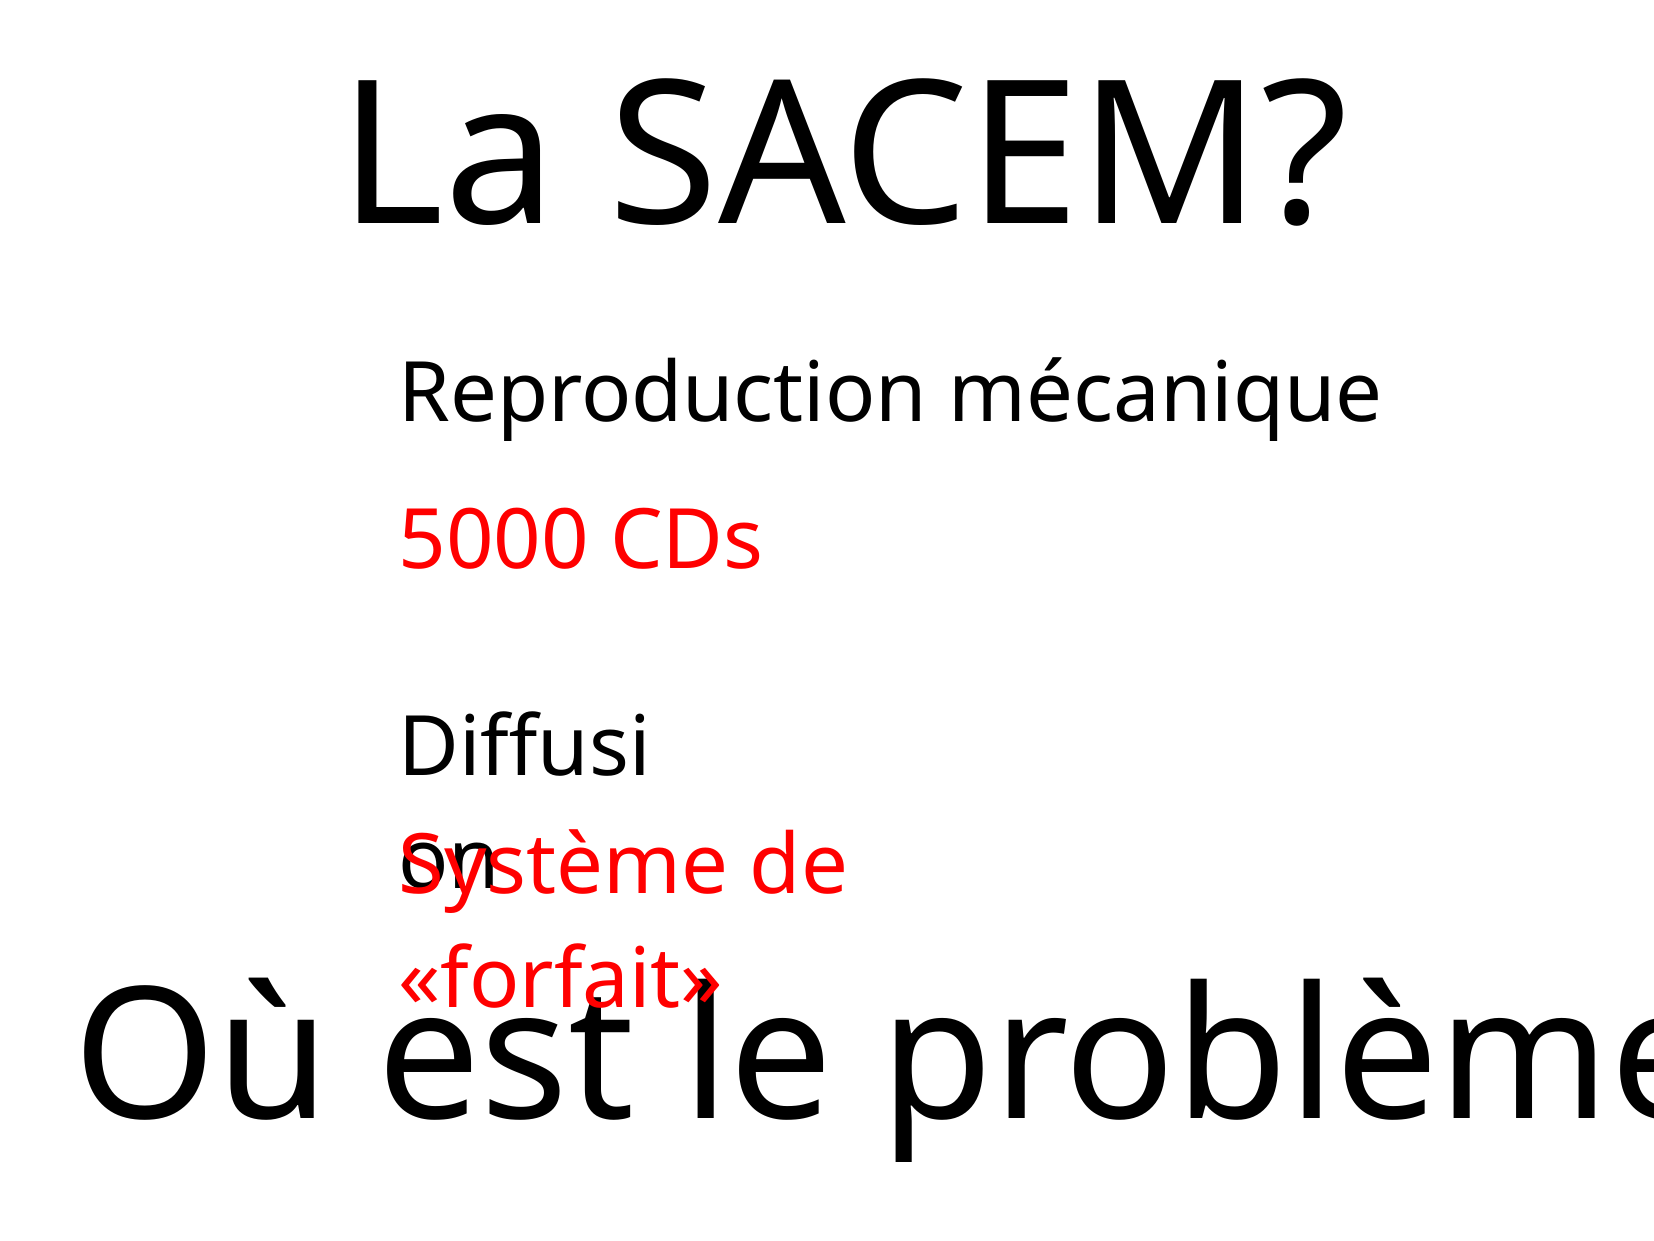

La SACEM?
Reproduction mécanique
5000 CDs
Diffusion
Système de «forfait»
Où est le problème?